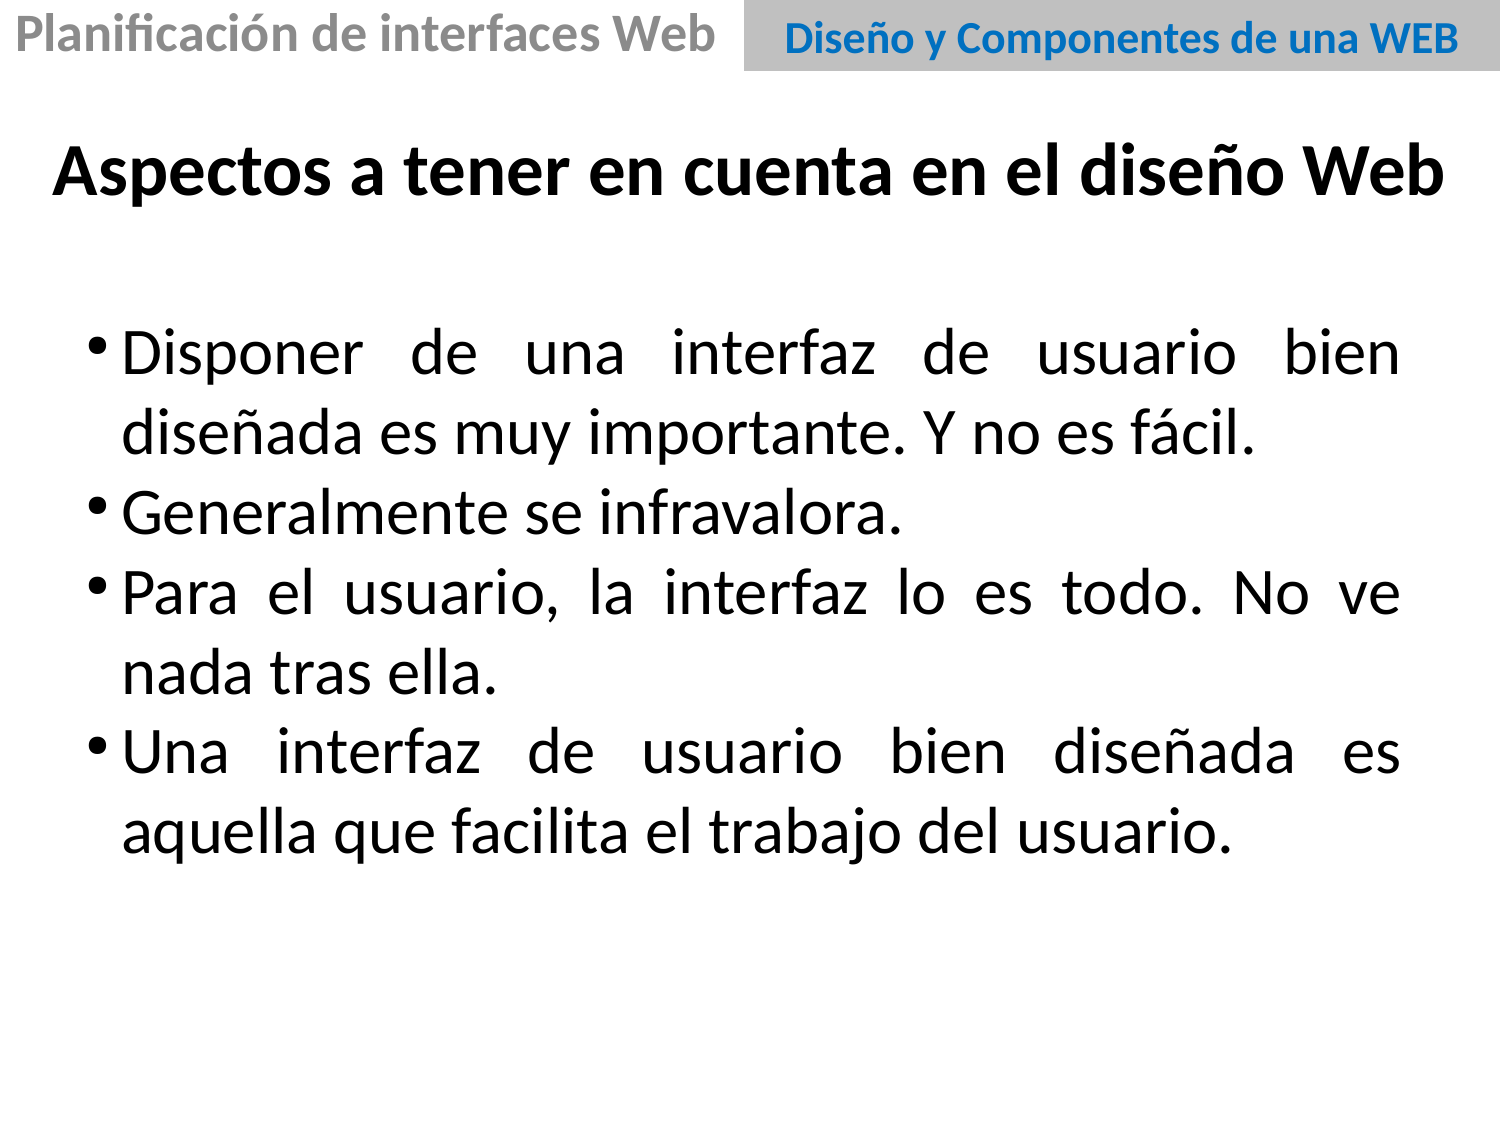

# Planificación de interfaces Web
Diseño y Componentes de una WEB
Aspectos a tener en cuenta en el diseño Web
Disponer de una interfaz de usuario bien diseñada es muy importante. Y no es fácil.
Generalmente se infravalora.
Para el usuario, la interfaz lo es todo. No ve nada tras ella.
Una interfaz de usuario bien diseñada es aquella que facilita el trabajo del usuario.